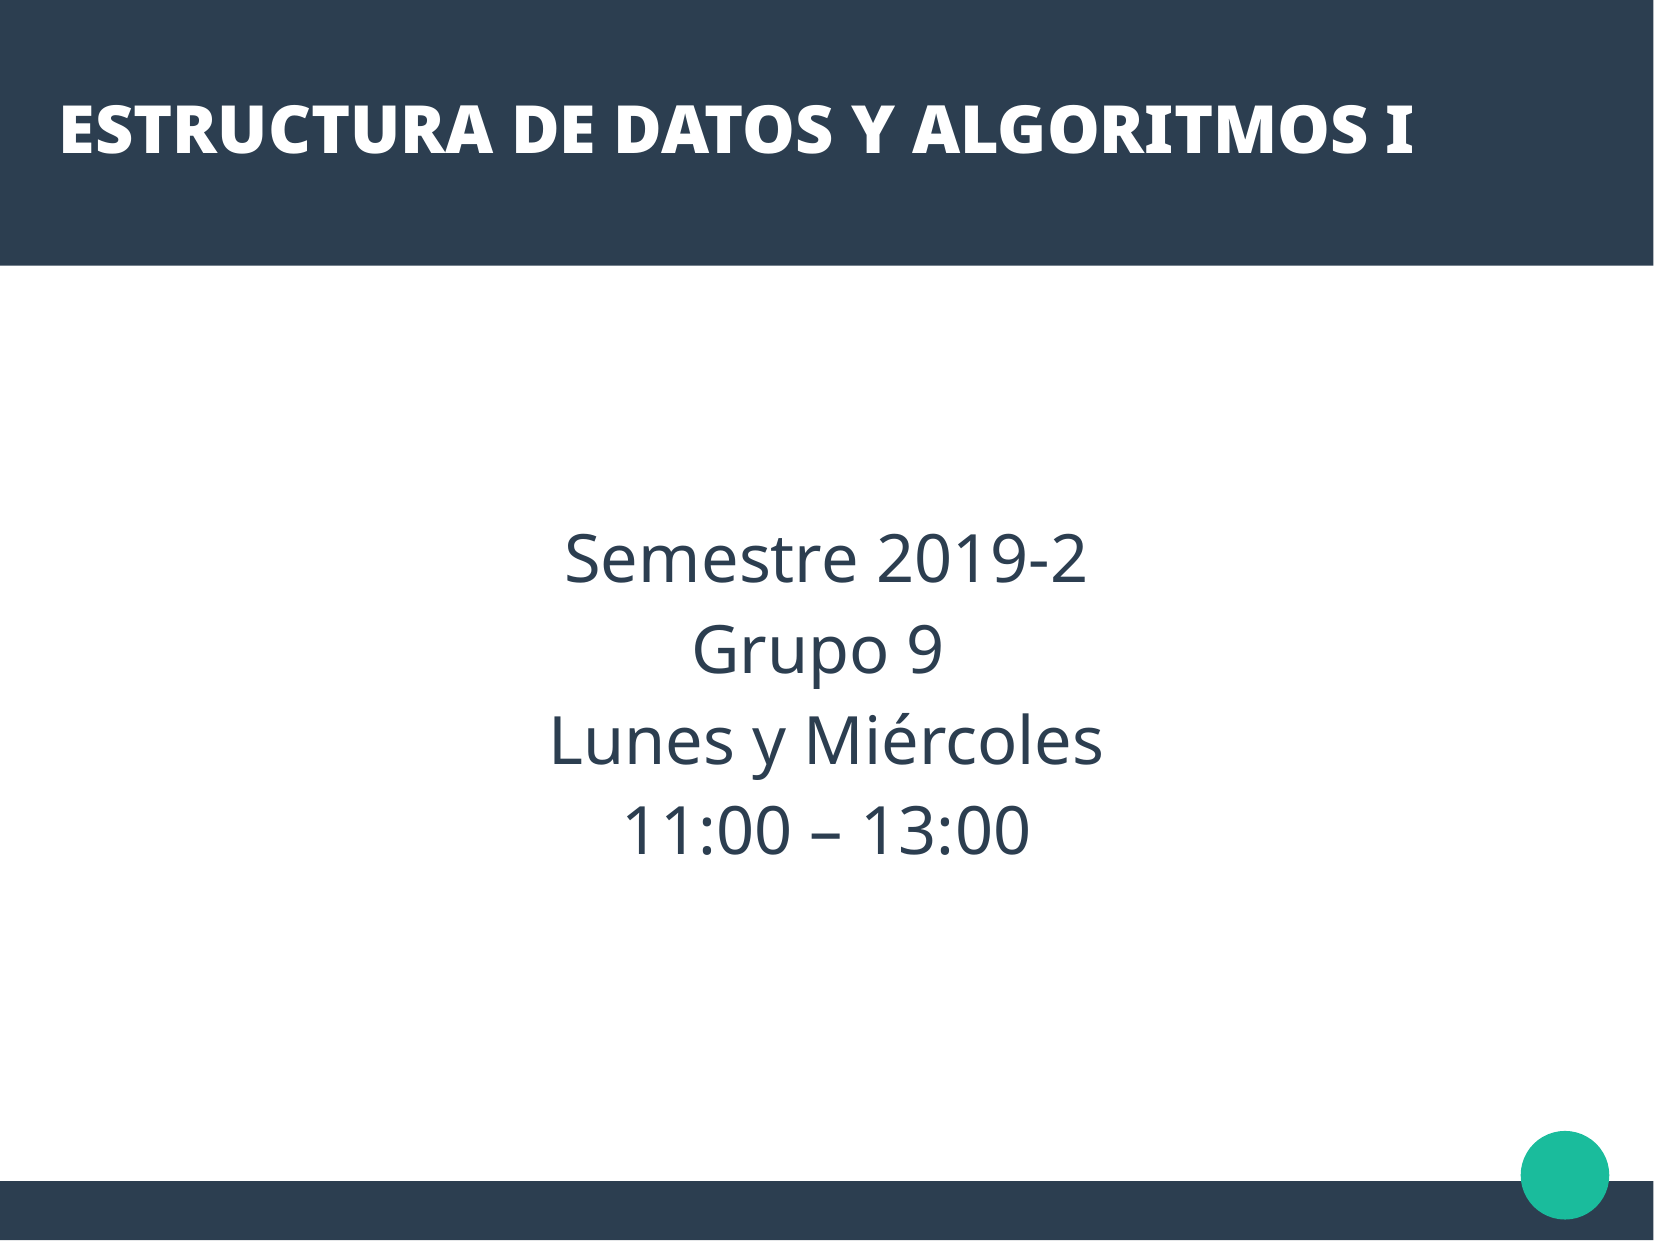

# ESTRUCTURA DE DATOS Y ALGORITMOS I
Semestre 2019-2
Grupo 9
Lunes y Miércoles
11:00 – 13:00